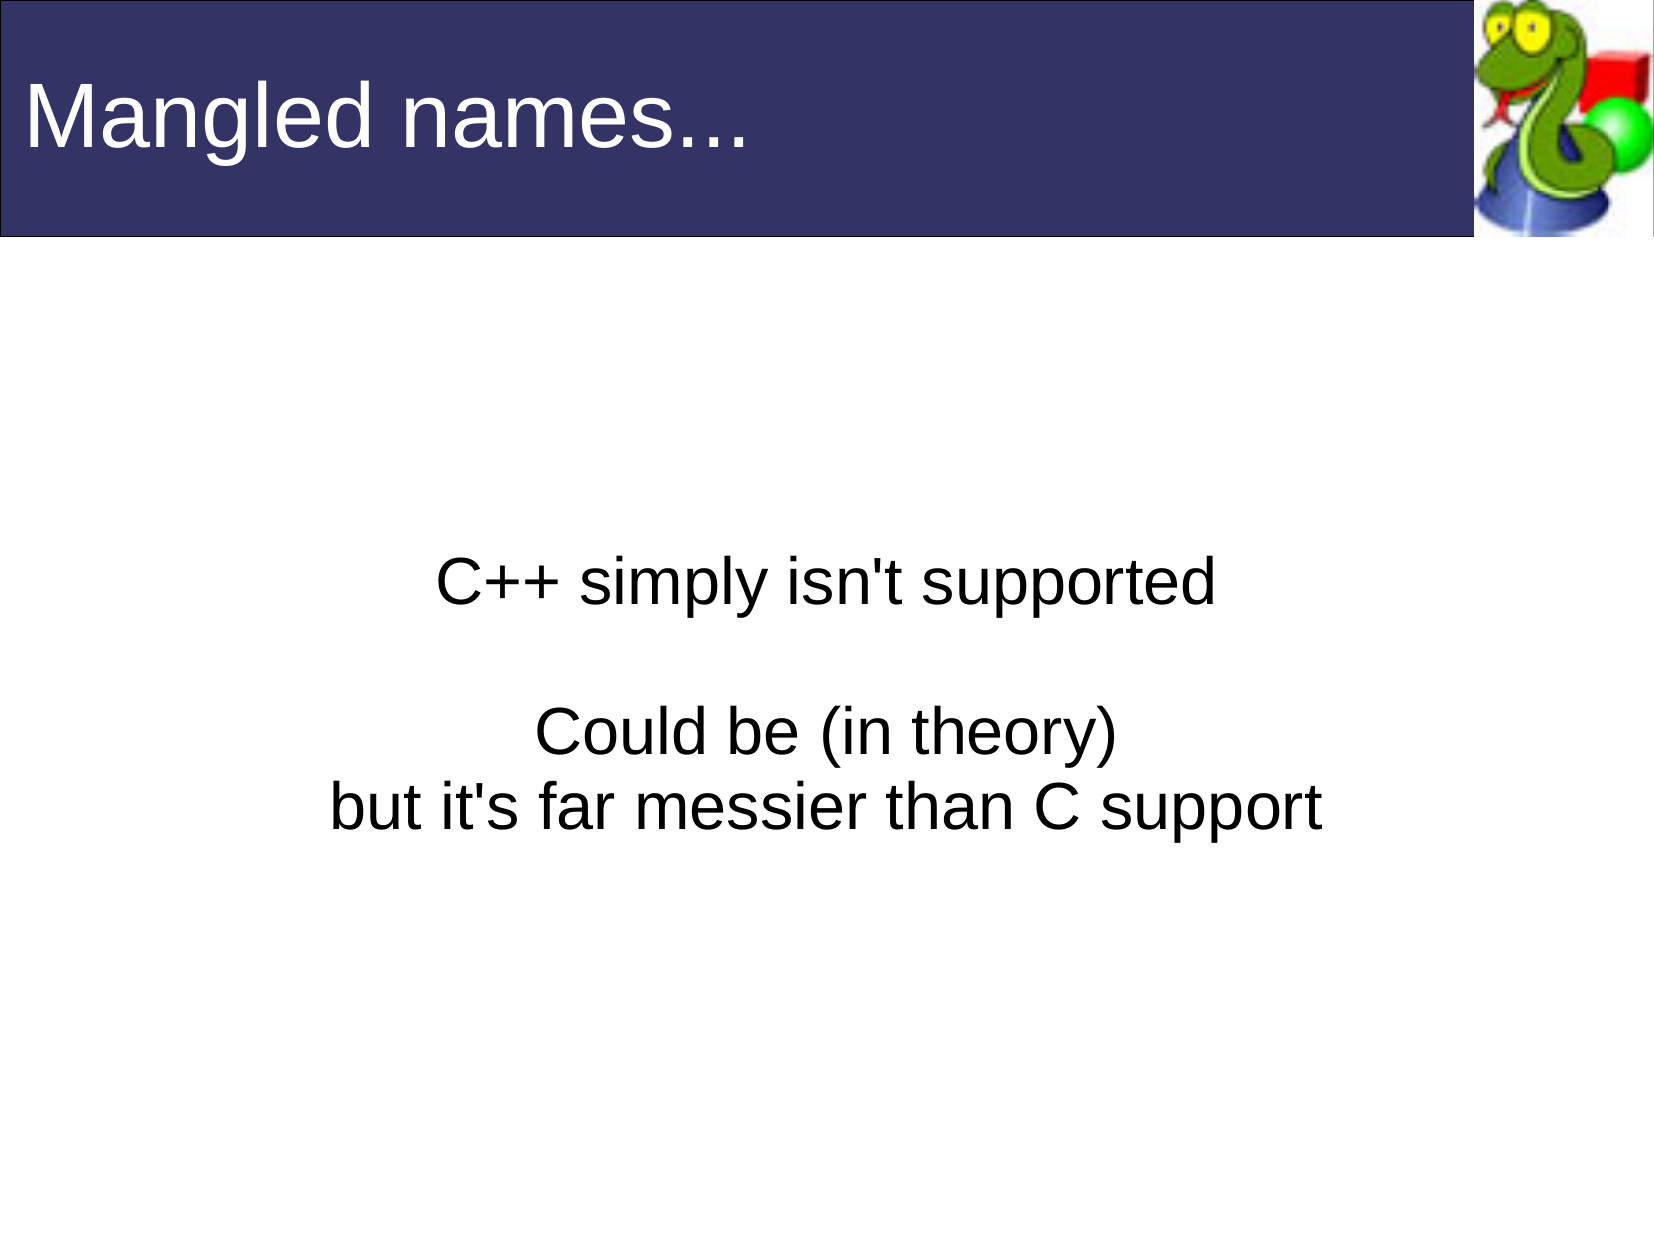

# Mangled names...
C++ simply isn't supported
Could be (in theory)
but it's far messier than C support